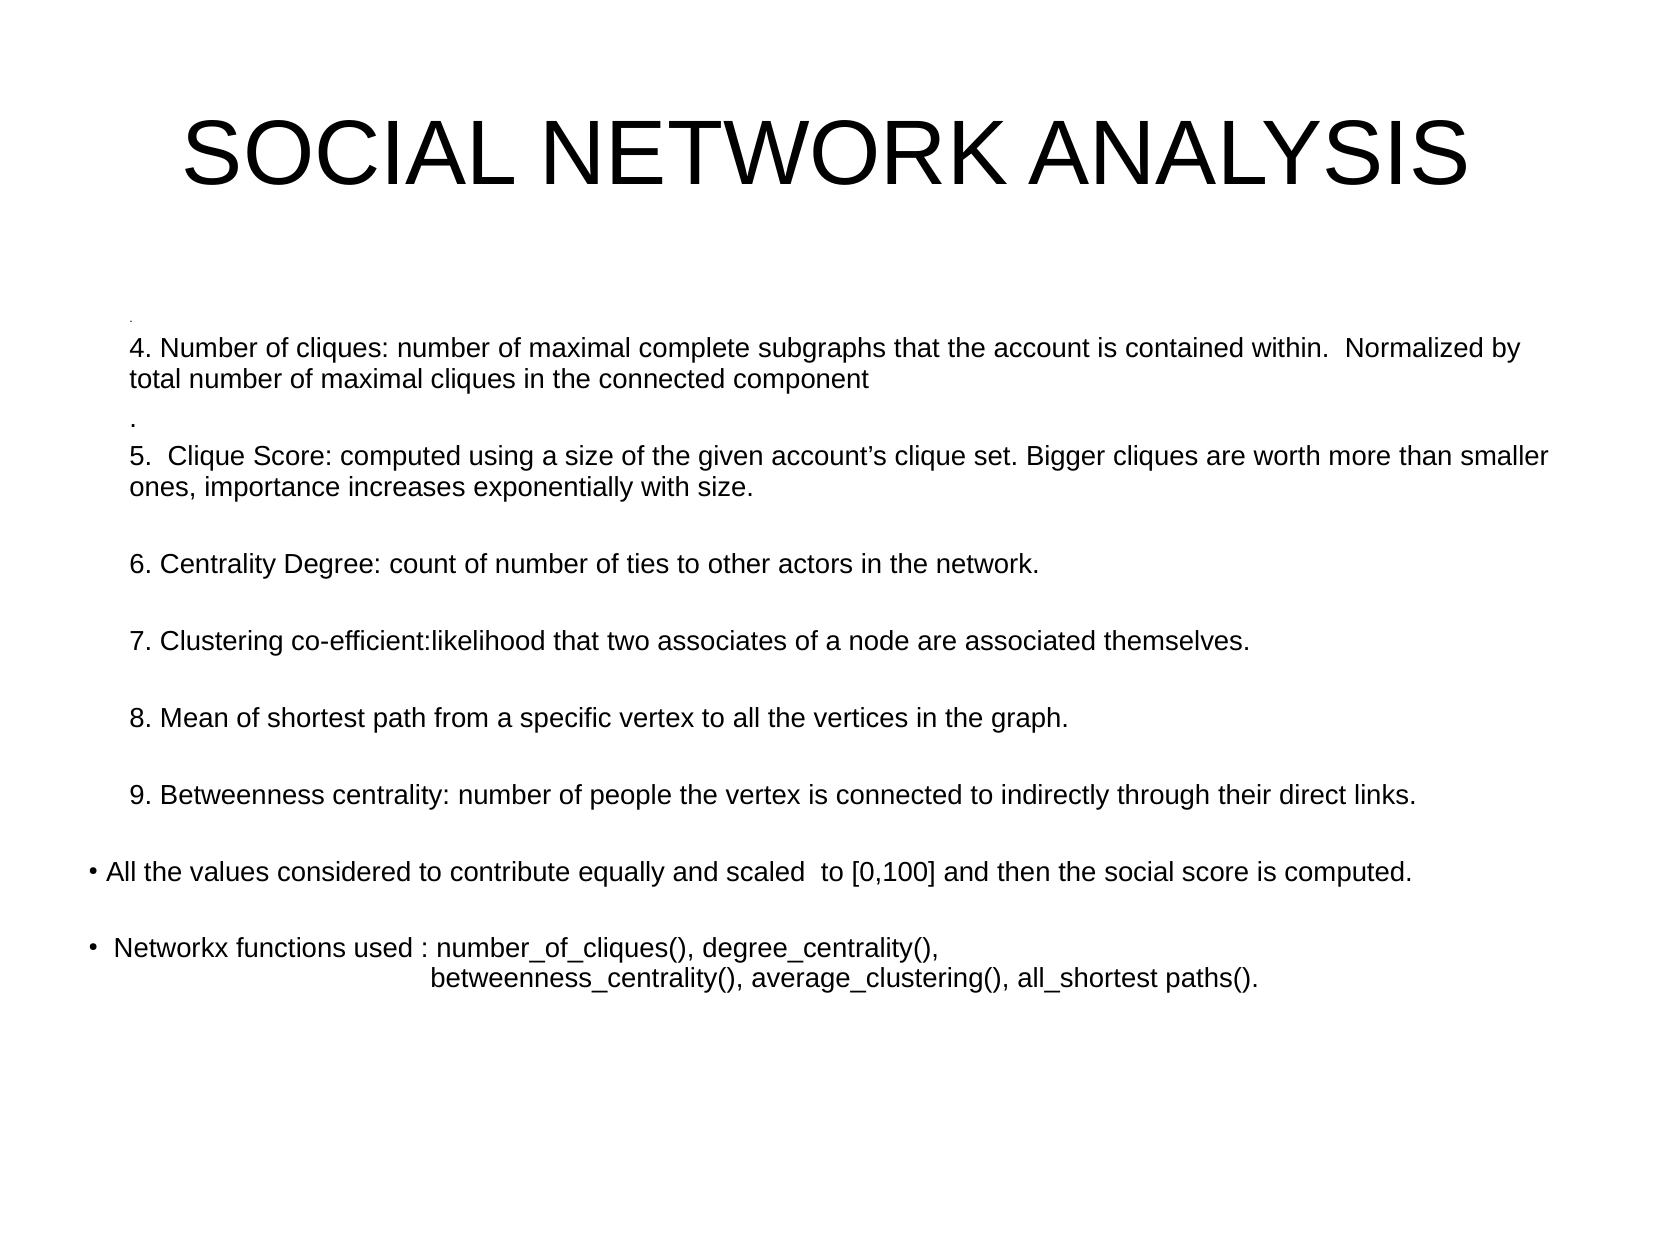

# SOCIAL NETWORK ANALYSIS
.
4. Number of cliques: number of maximal complete subgraphs that the account is contained within. Normalized by total number of maximal cliques in the connected component
.
5. Clique Score: computed using a size of the given account’s clique set. Bigger cliques are worth more than smaller ones, importance increases exponentially with size.
6. Centrality Degree: count of number of ties to other actors in the network.
7. Clustering co-efficient:likelihood that two associates of a node are associated themselves.
8. Mean of shortest path from a specific vertex to all the vertices in the graph.
9. Betweenness centrality: number of people the vertex is connected to indirectly through their direct links.
All the values considered to contribute equally and scaled to [0,100] and then the social score is computed.
 Networkx functions used : number_of_cliques(), degree_centrality(), betweenness_centrality(), average_clustering(), all_shortest paths().